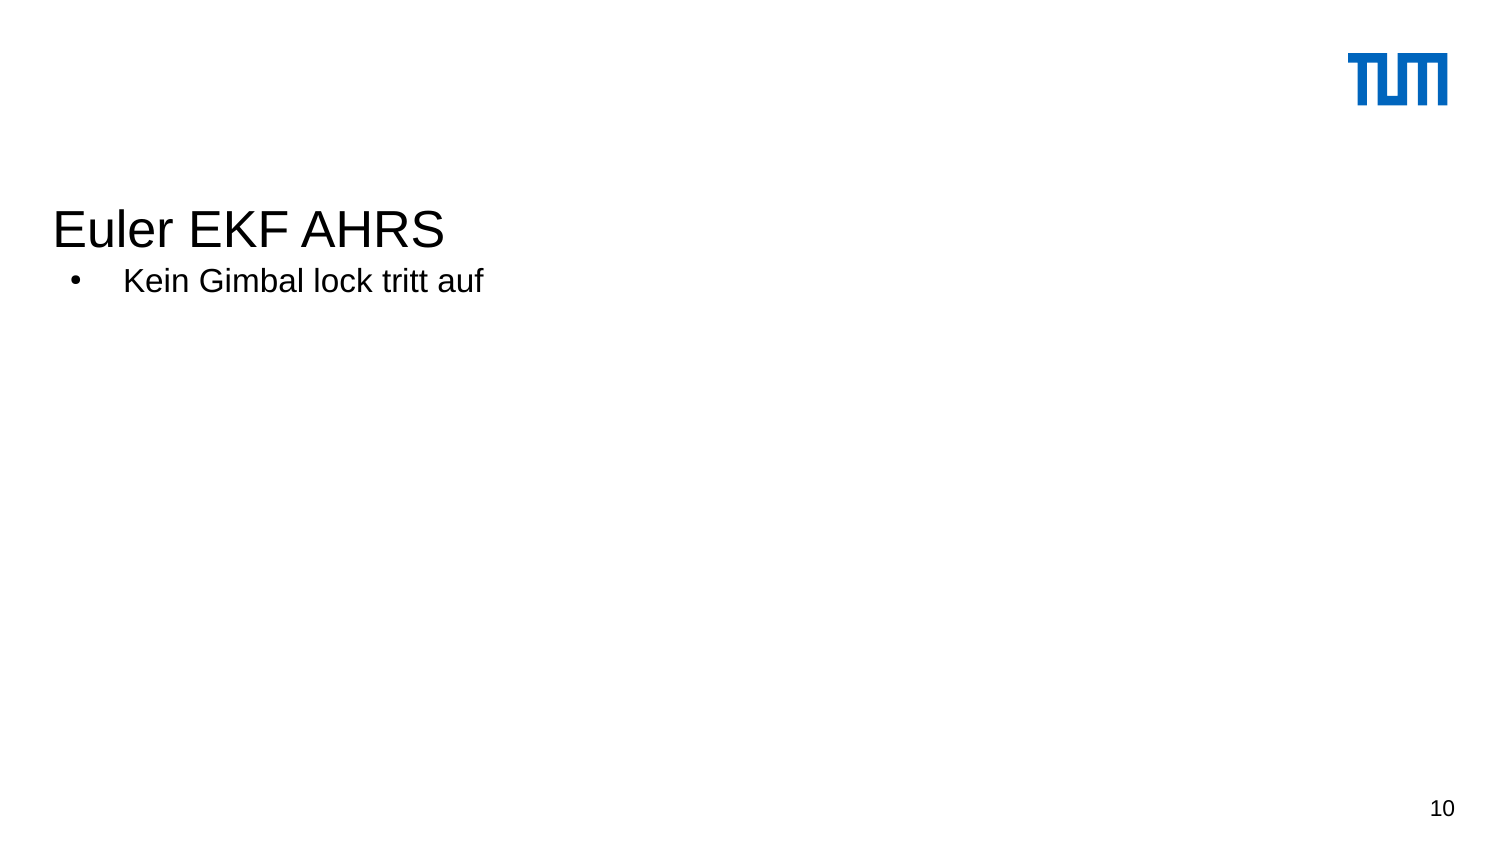

# Euler EKF AHRS
Kein Gimbal lock tritt auf